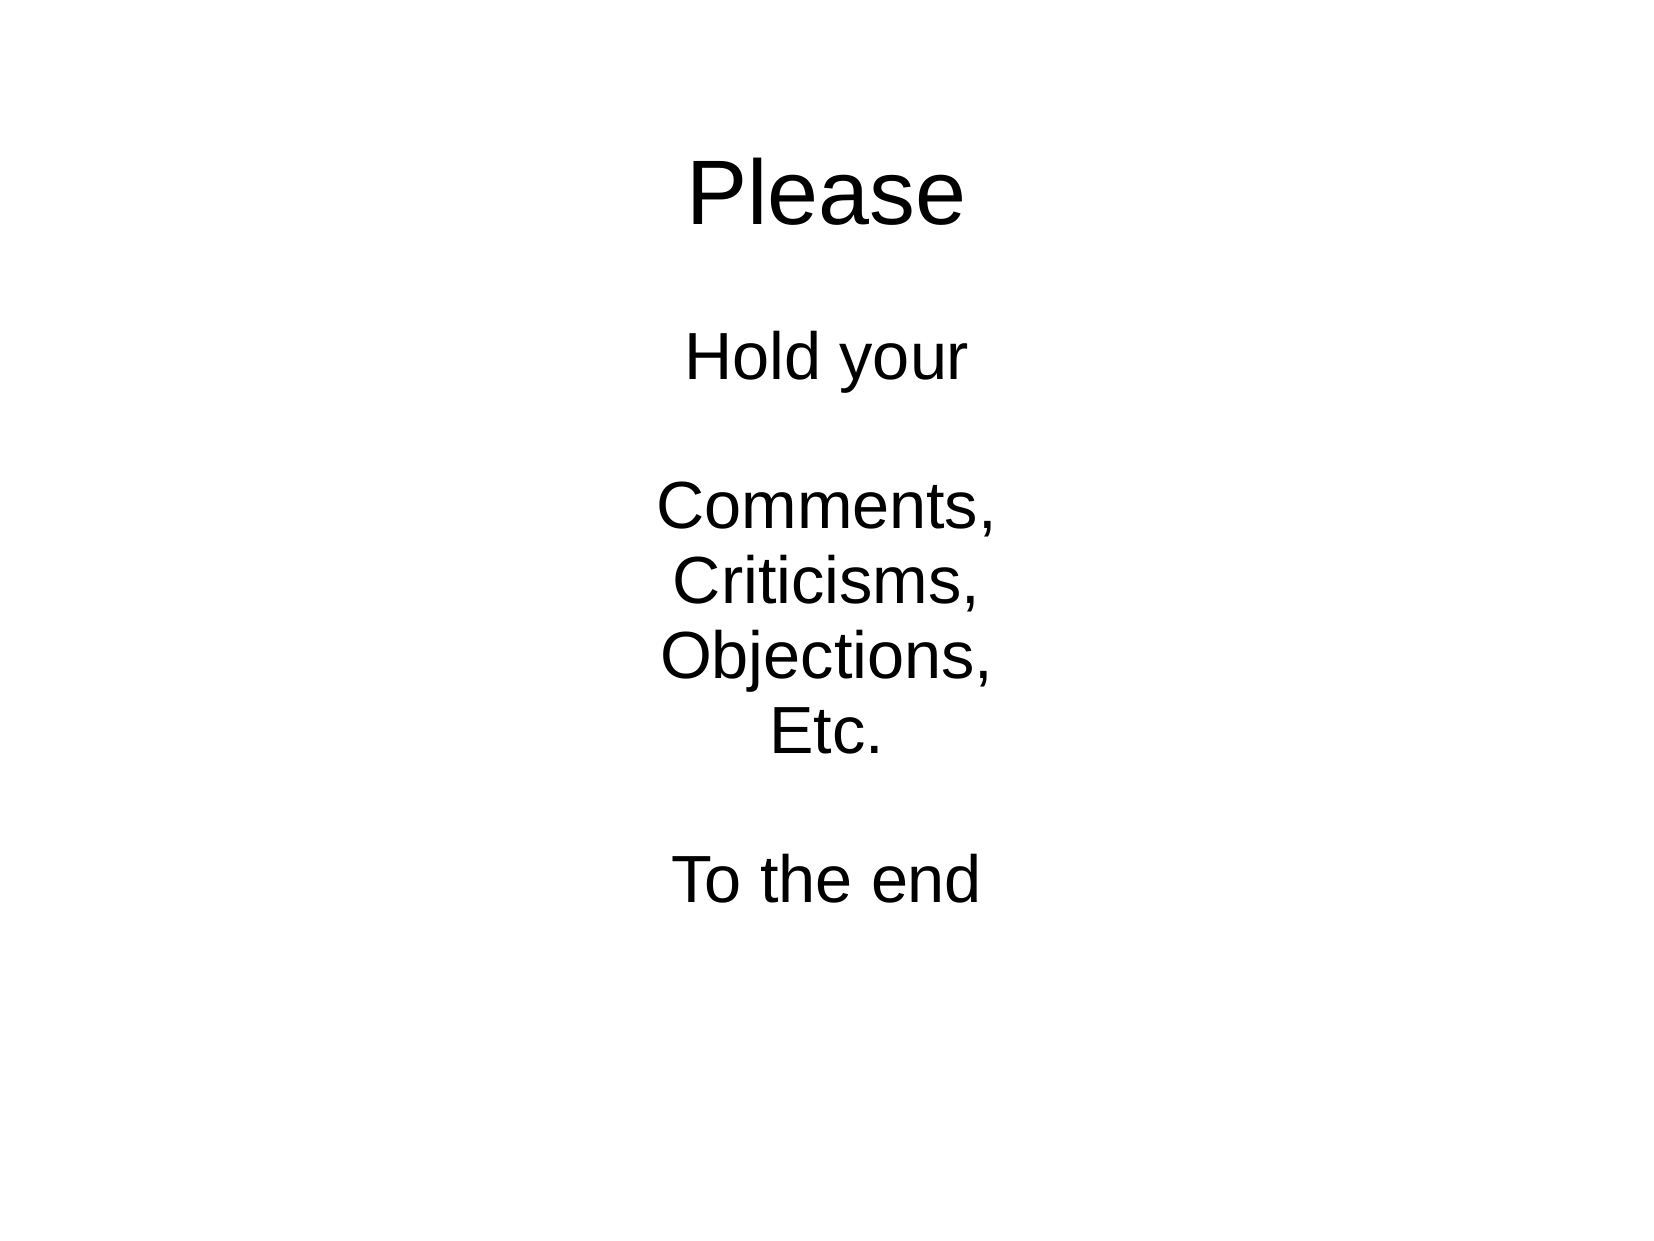

# Please
Hold your
Comments,
Criticisms,
Objections,
Etc.
To the end